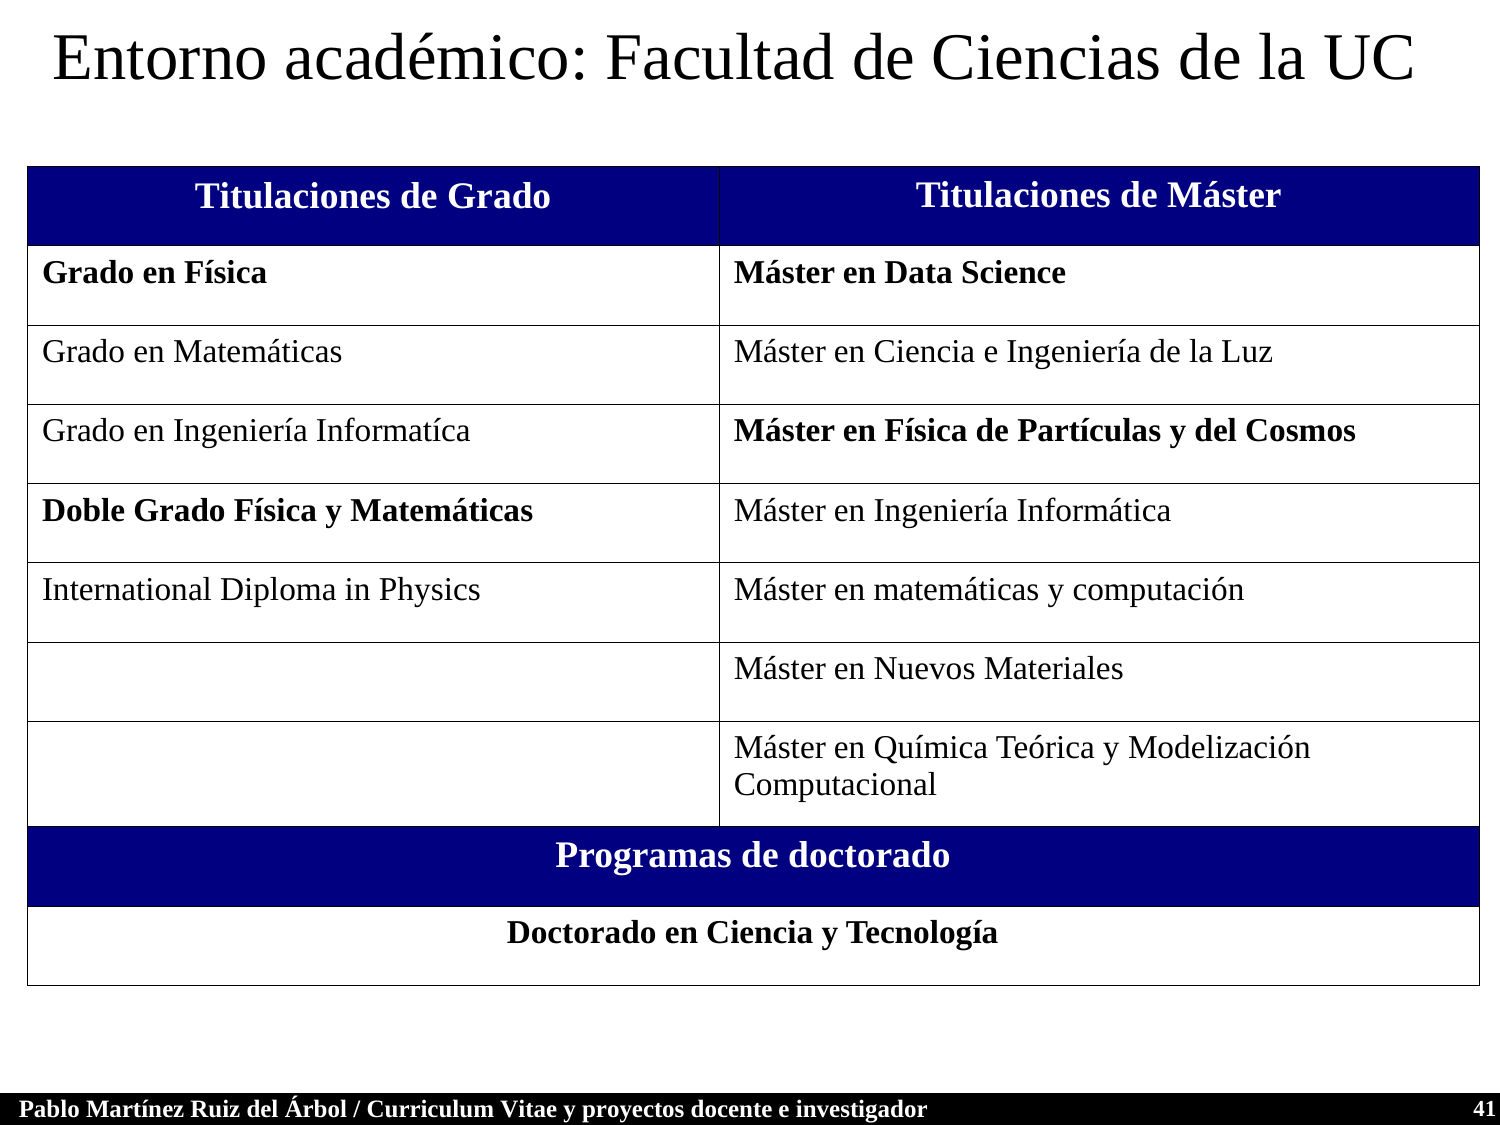

Entorno académico: Facultad de Ciencias de la UC
| Titulaciones de Grado | Titulaciones de Máster |
| --- | --- |
| Grado en Física | Máster en Data Science |
| Grado en Matemáticas | Máster en Ciencia e Ingeniería de la Luz |
| Grado en Ingeniería Informatíca | Máster en Física de Partículas y del Cosmos |
| Doble Grado Física y Matemáticas | Máster en Ingeniería Informática |
| International Diploma in Physics | Máster en matemáticas y computación |
| | Máster en Nuevos Materiales |
| | Máster en Química Teórica y Modelización Computacional |
| Programas de doctorado | |
| Doctorado en Ciencia y Tecnología | |
41